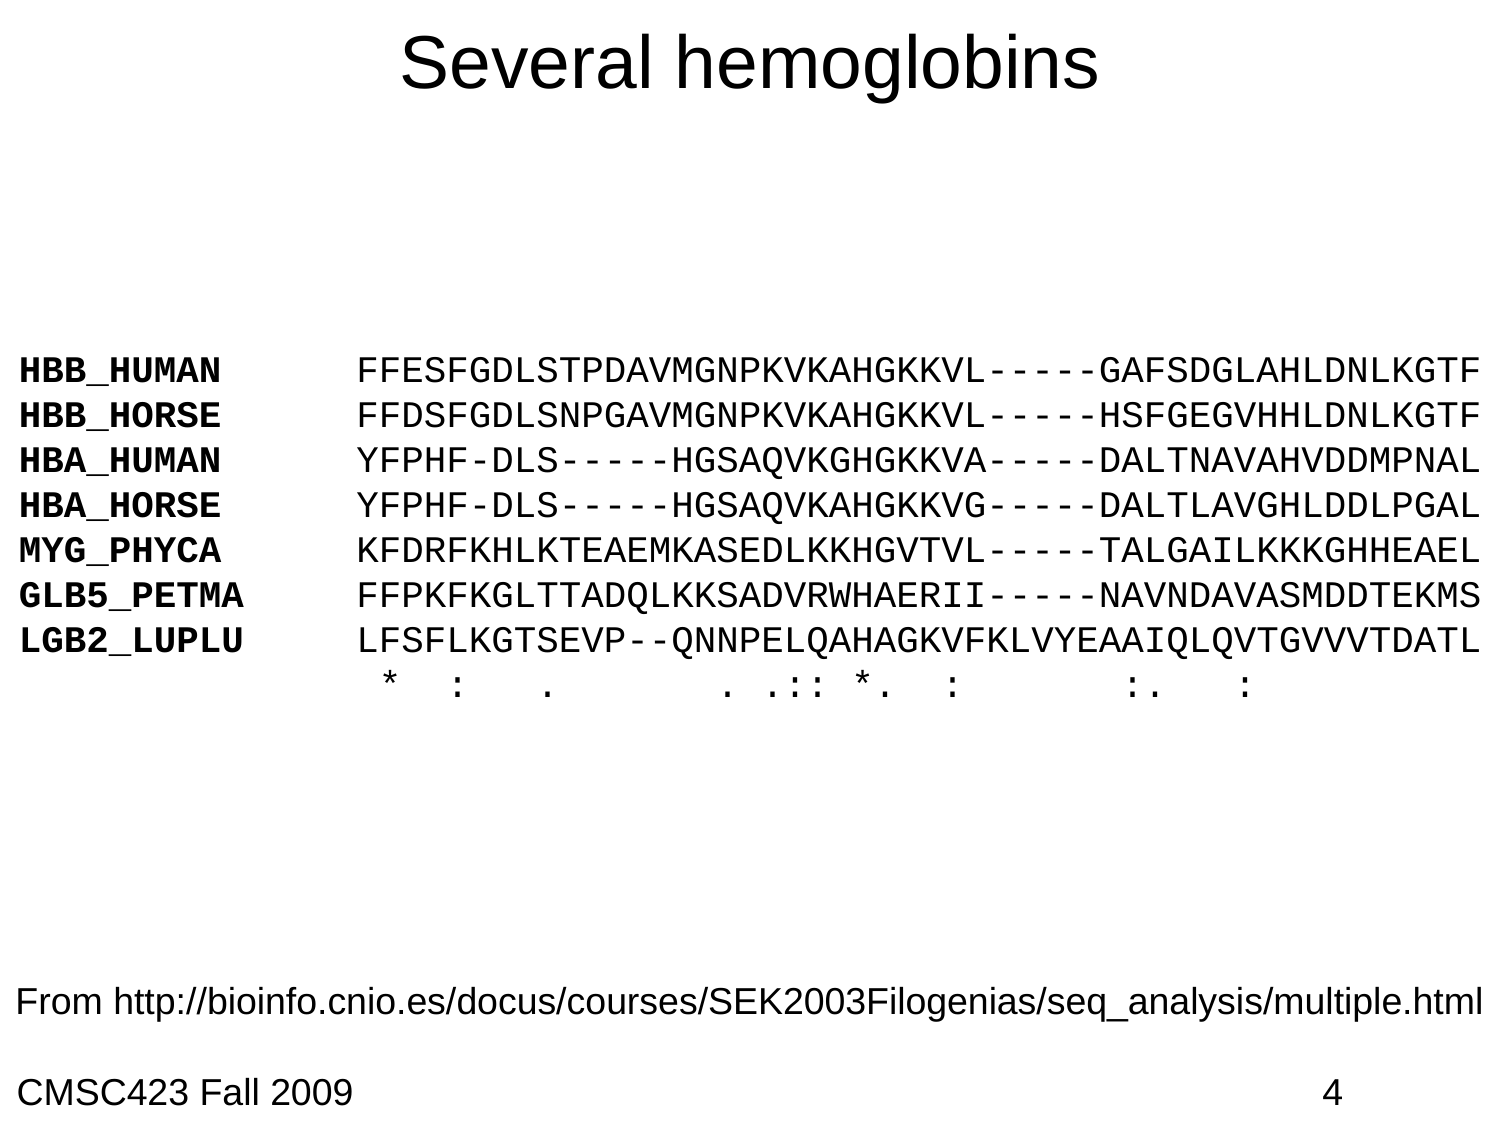

# Several hemoglobins
HBB_HUMAN      FFESFGDLSTPDAVMGNPKVKAHGKKVL-----GAFSDGLAHLDNLKGTF
HBB_HORSE      FFDSFGDLSNPGAVMGNPKVKAHGKKVL-----HSFGEGVHHLDNLKGTF
HBA_HUMAN      YFPHF-DLS-----HGSAQVKGHGKKVA-----DALTNAVAHVDDMPNAL
HBA_HORSE      YFPHF-DLS-----HGSAQVKAHGKKVG-----DALTLAVGHLDDLPGAL
MYG_PHYCA      KFDRFKHLKTEAEMKASEDLKKHGVTVL-----TALGAILKKKGHHEAEL
GLB5_PETMA     FFPKFKGLTTADQLKKSADVRWHAERII-----NAVNDAVASMDDTEKMS
LGB2_LUPLU     LFSFLKGTSEVP--QNNPELQAHAGKVFKLVYEAAIQLQVTGVVVTDATL
                *  :   .       . .:: *.  :       :.   :
From http://bioinfo.cnio.es/docus/courses/SEK2003Filogenias/seq_analysis/multiple.html
CMSC423 Fall 2009
4